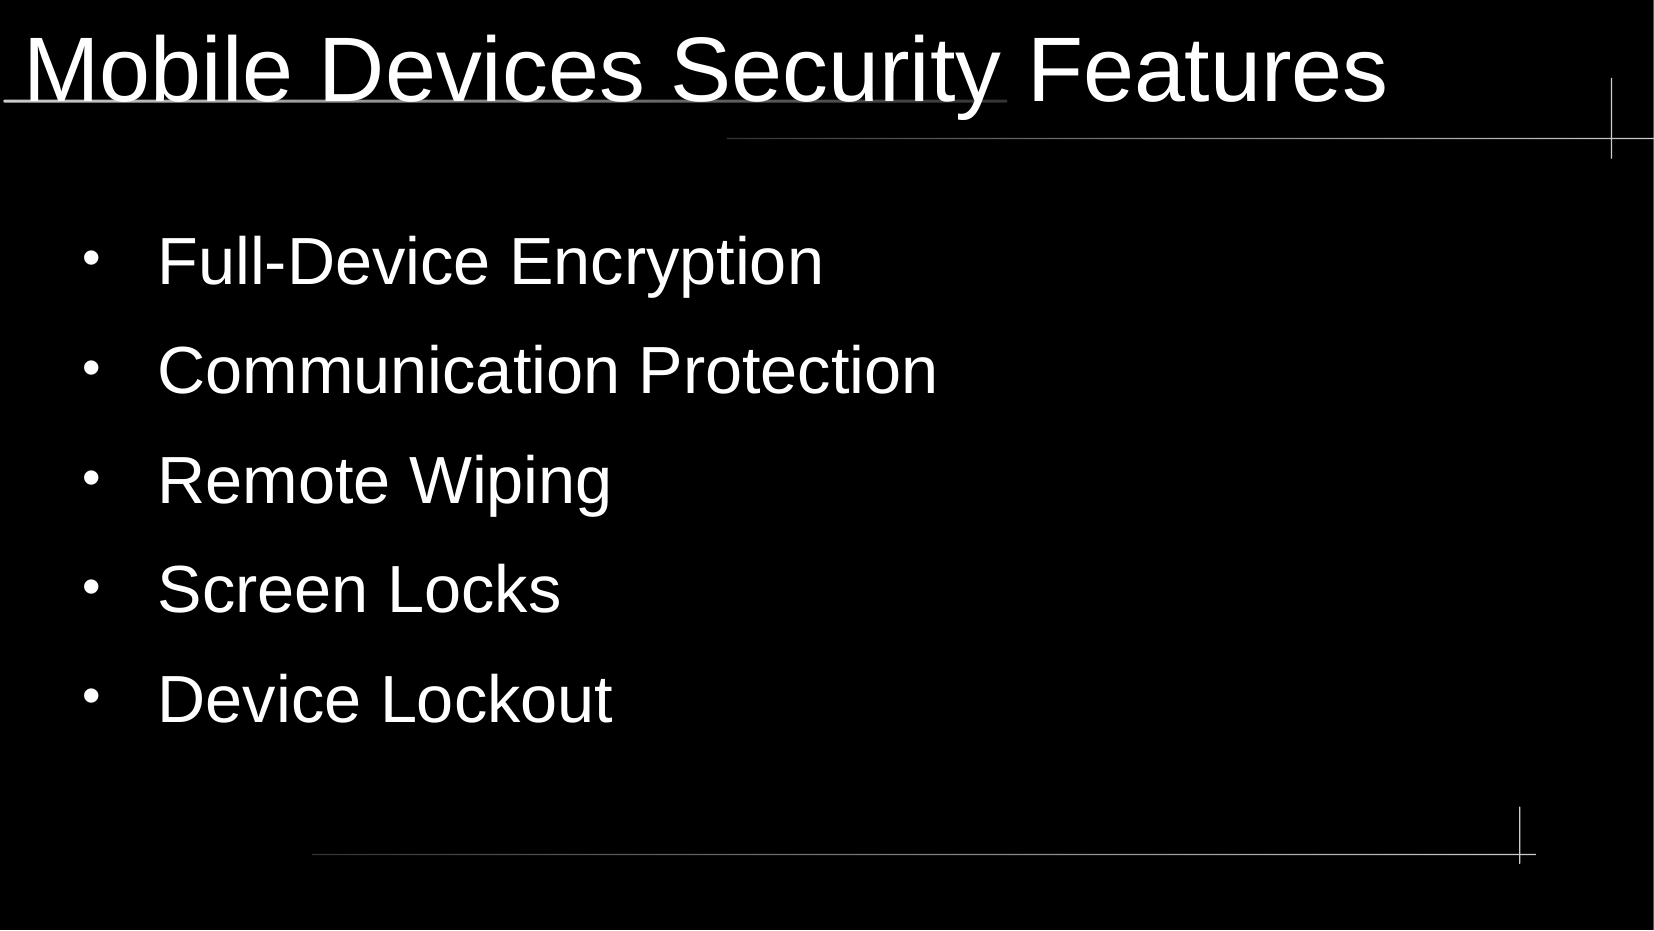

# Mobile Devices Security Features
Full-Device Encryption
Communication Protection
Remote Wiping
Screen Locks
Device Lockout